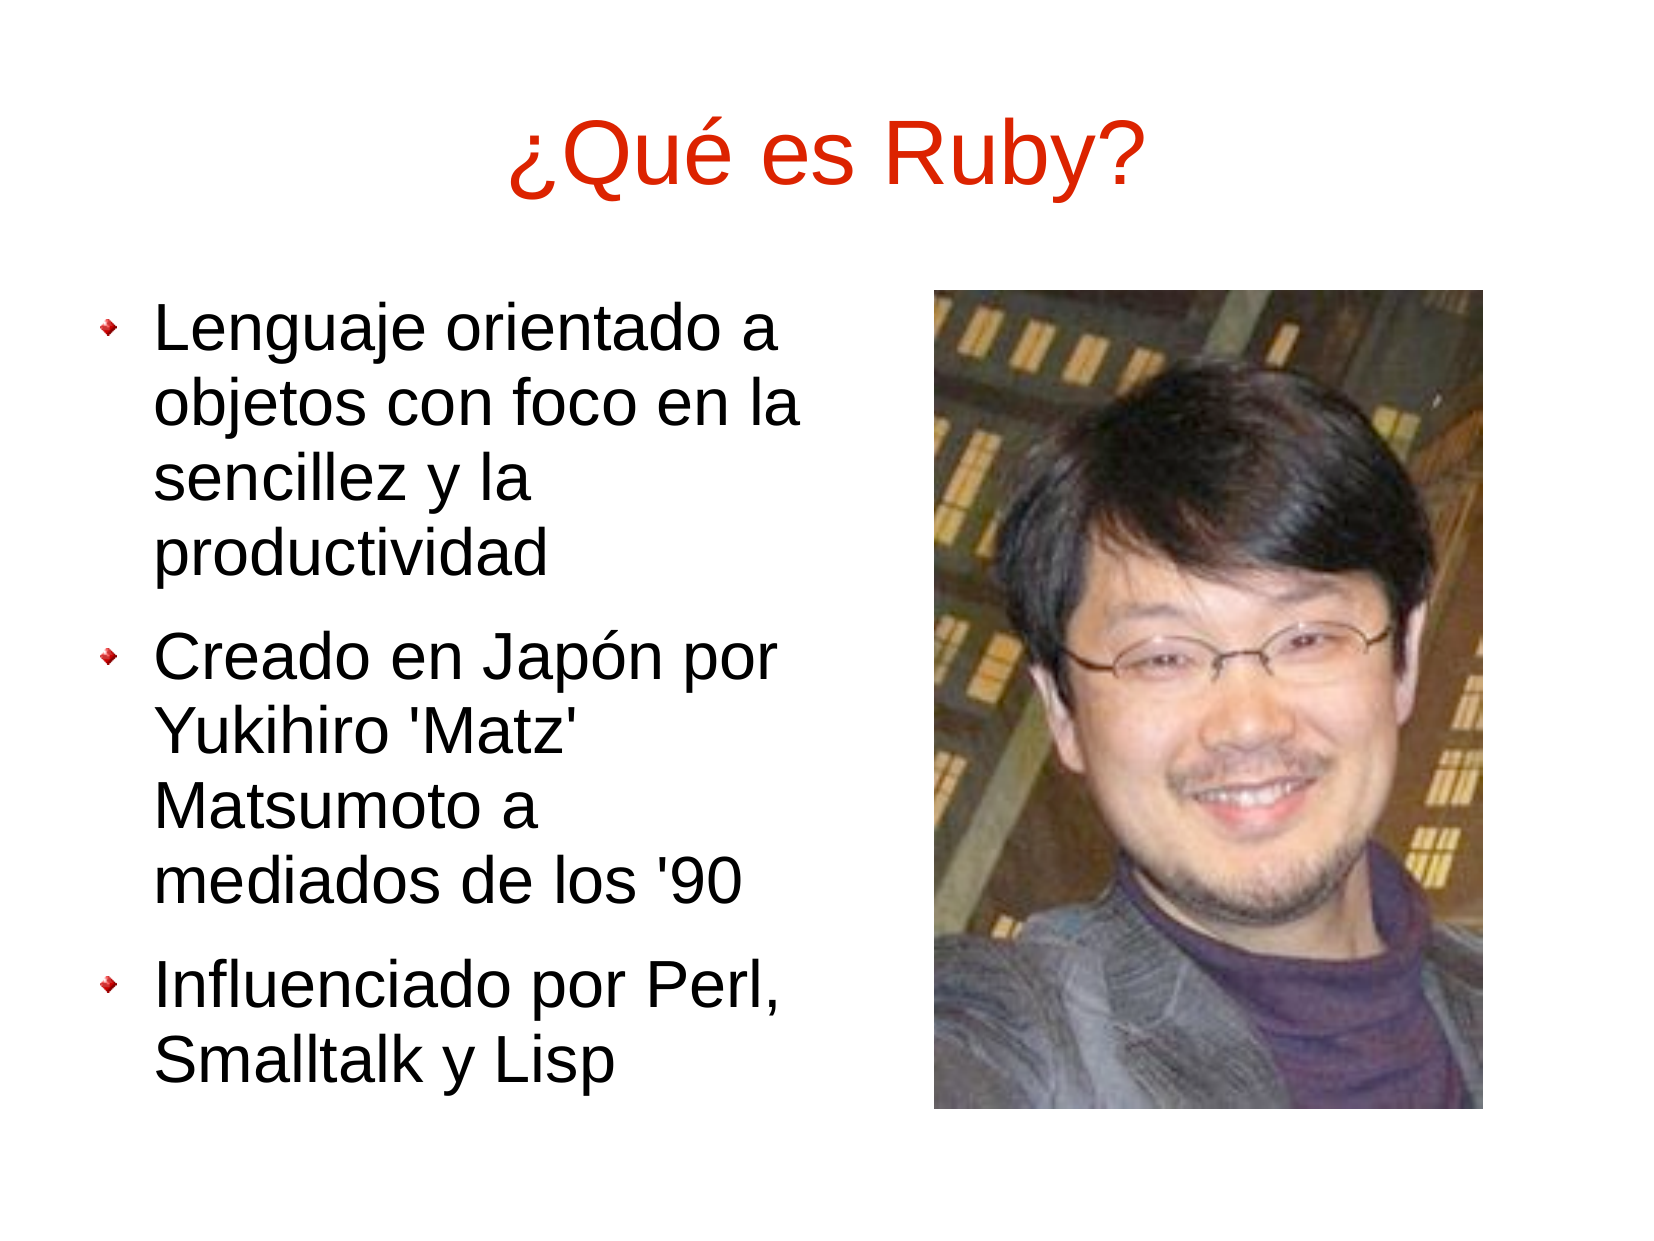

# ¿Qué es Ruby?
Lenguaje orientado a objetos con foco en la sencillez y la productividad
Creado en Japón por Yukihiro 'Matz' Matsumoto a mediados de los '90
Influenciado por Perl, Smalltalk y Lisp